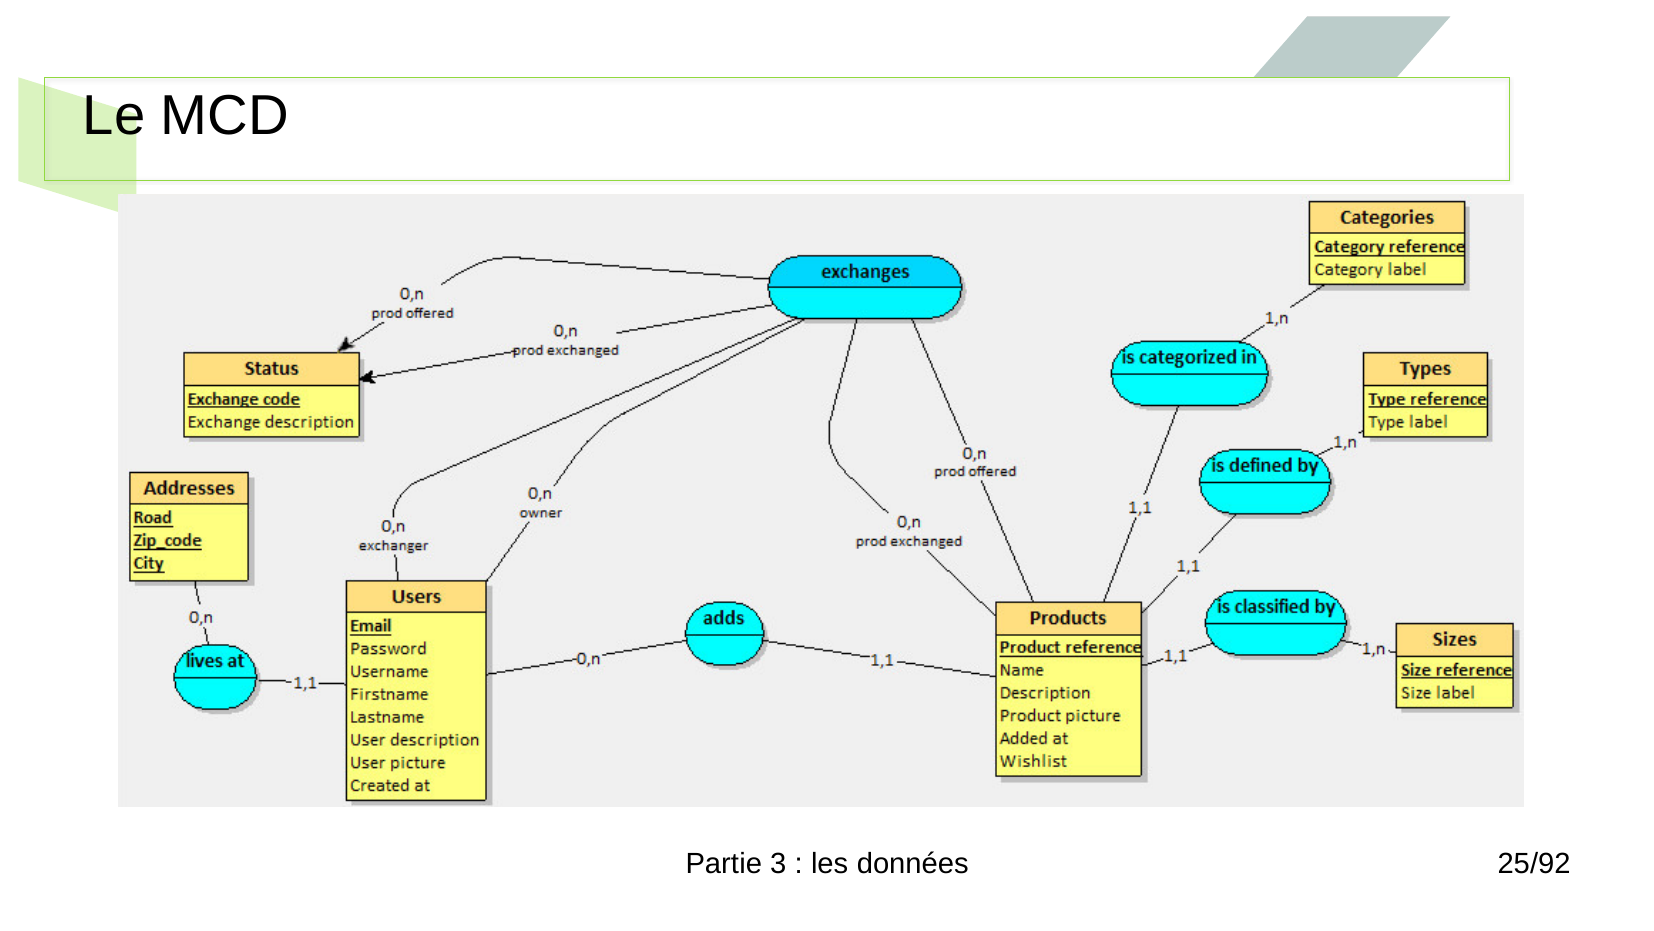

# Le MCD
Partie 3 : les données
25